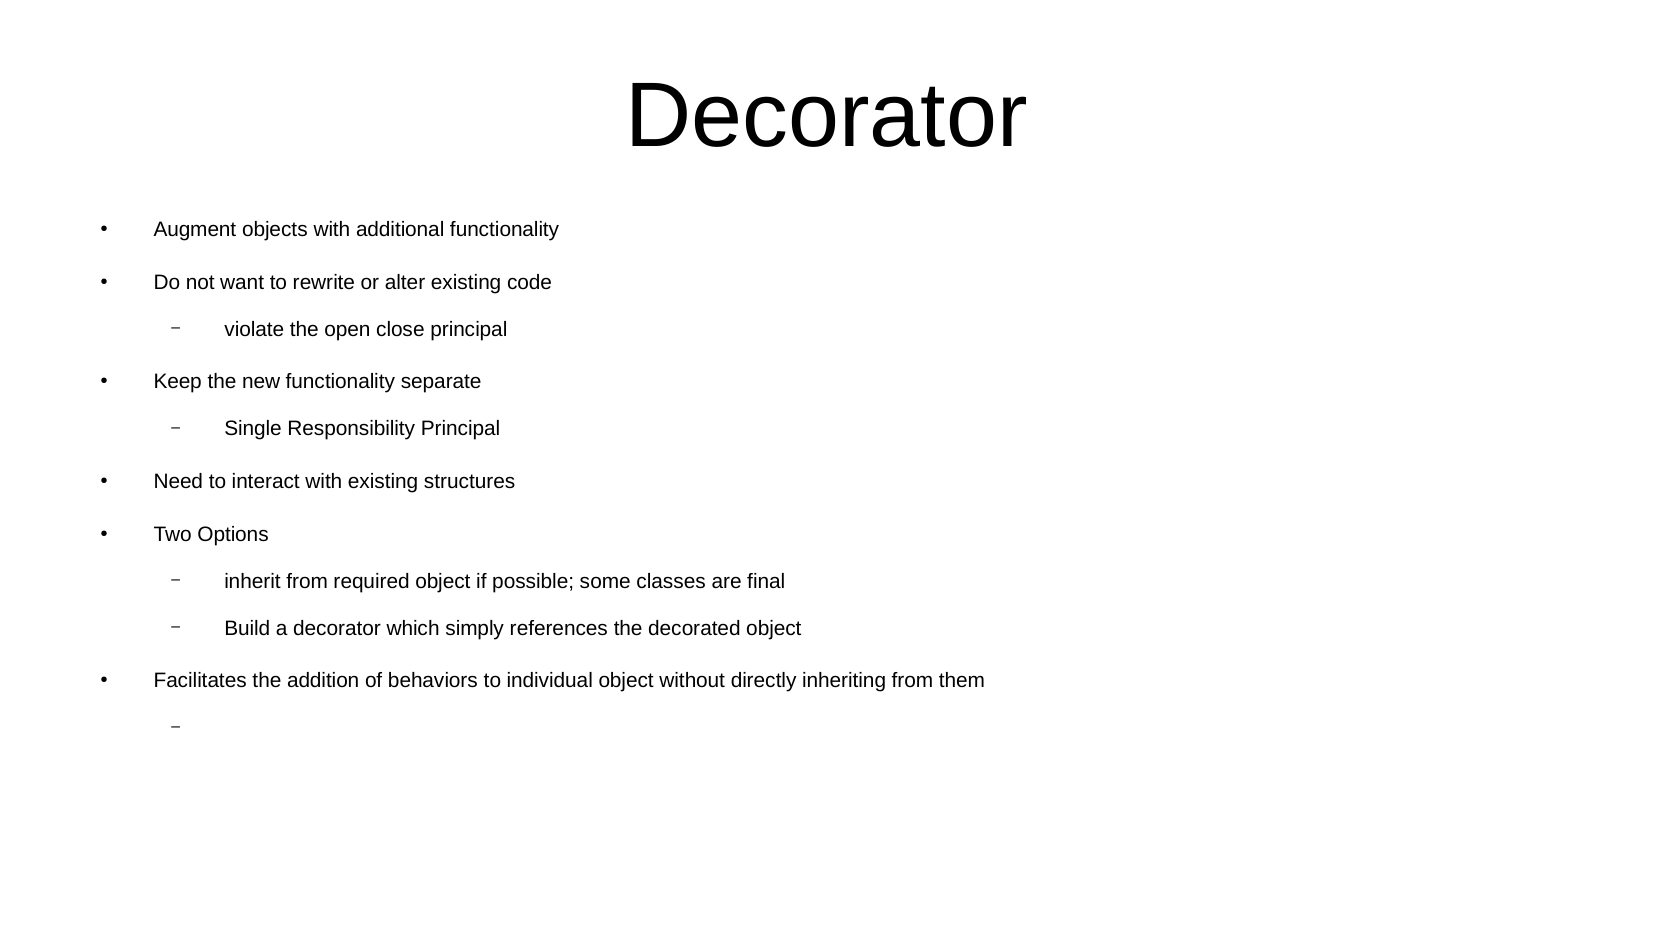

# Decorator
Augment objects with additional functionality
Do not want to rewrite or alter existing code
violate the open close principal
Keep the new functionality separate
Single Responsibility Principal
Need to interact with existing structures
Two Options
inherit from required object if possible; some classes are final
Build a decorator which simply references the decorated object
Facilitates the addition of behaviors to individual object without directly inheriting from them